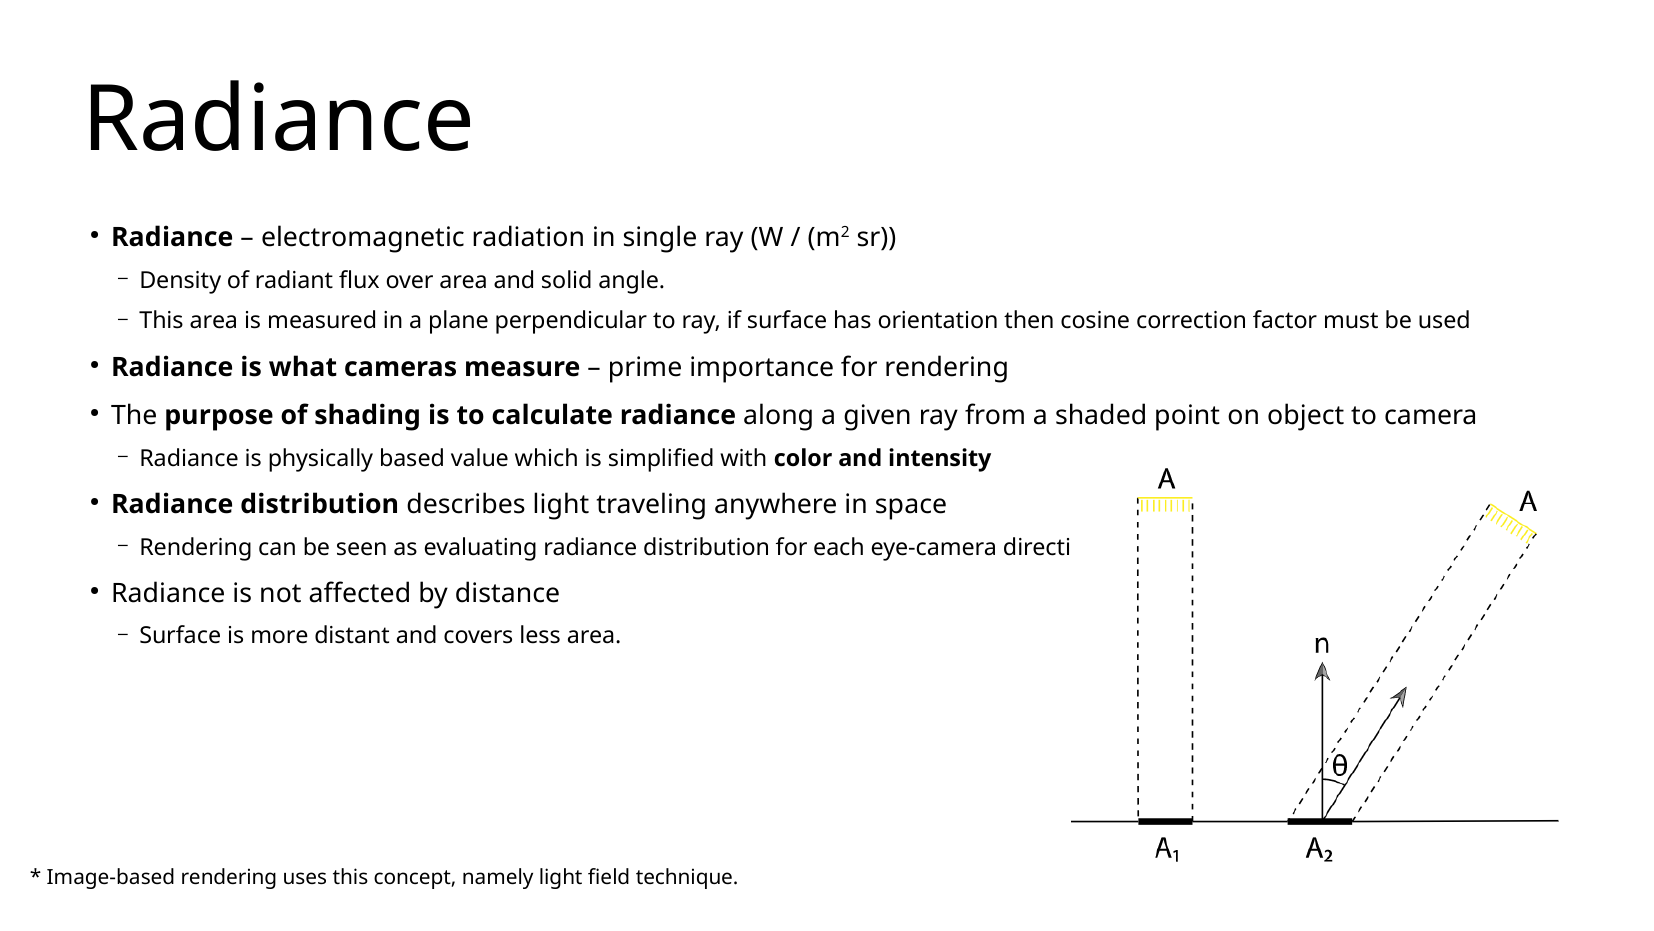

# Radiance
Radiance – electromagnetic radiation in single ray (W / (m2 sr))
Density of radiant flux over area and solid angle.
This area is measured in a plane perpendicular to ray, if surface has orientation then cosine correction factor must be used
Radiance is what cameras measure – prime importance for rendering
The purpose of shading is to calculate radiance along a given ray from a shaded point on object to camera
Radiance is physically based value which is simplified with color and intensity
Radiance distribution describes light traveling anywhere in space
Rendering can be seen as evaluating radiance distribution for each eye-camera direction*
Radiance is not affected by distance
Surface is more distant and covers less area.
* Image-based rendering uses this concept, namely light field technique.